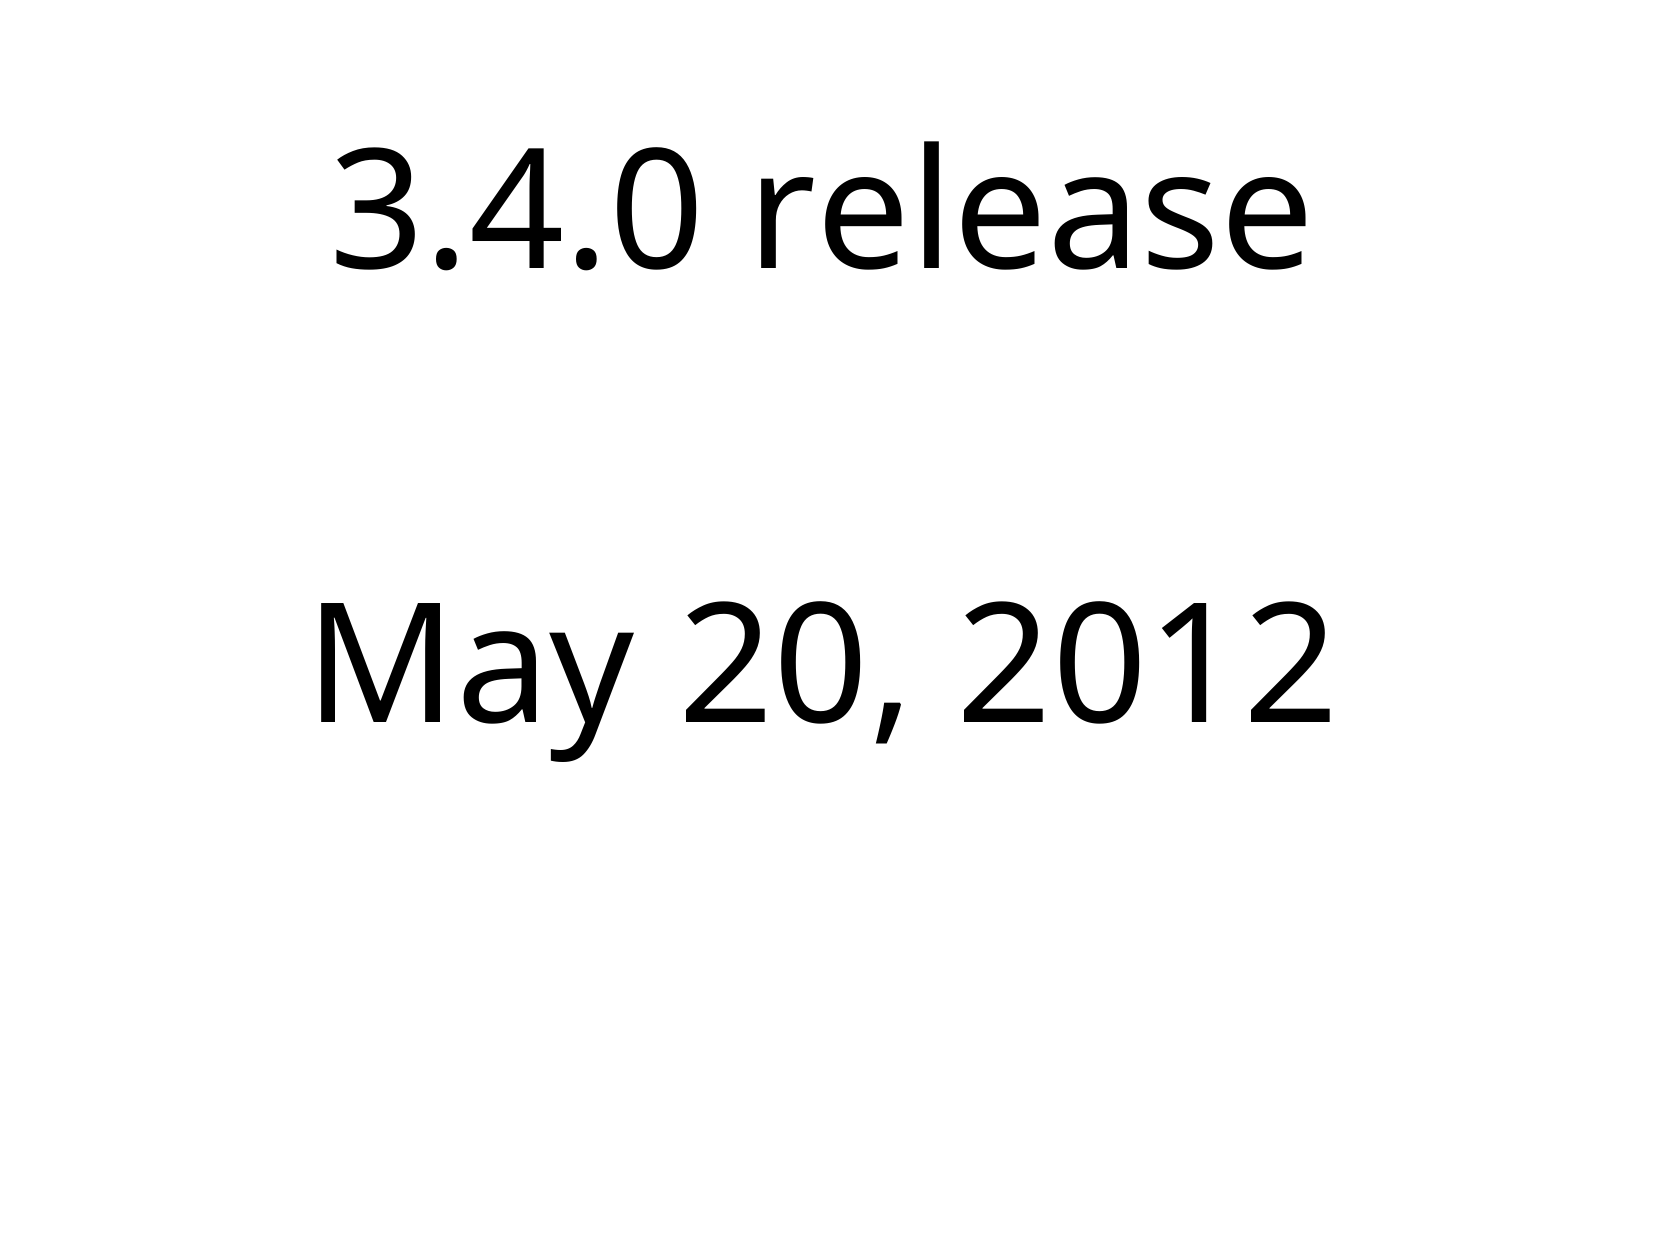

3.4.0 release
May 20, 2012
2.6.20 to 2.6.24-rc8